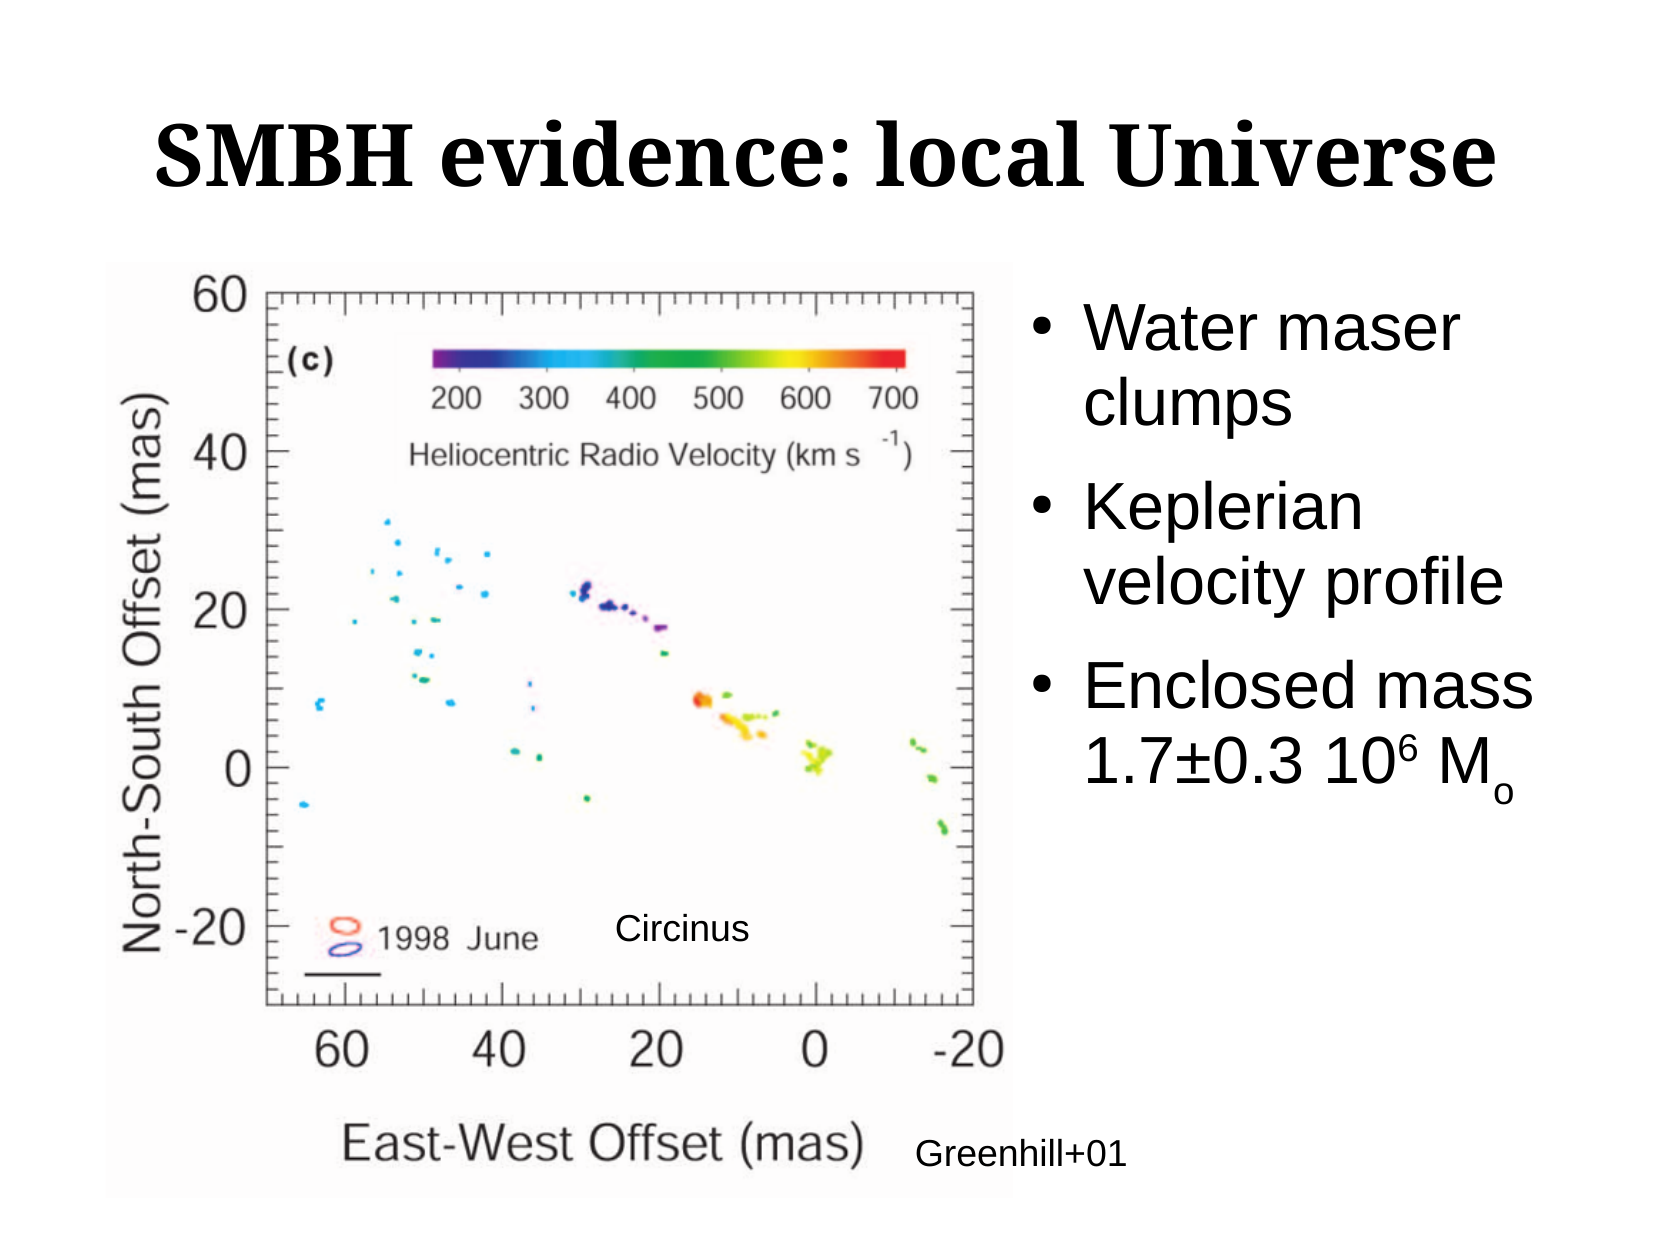

# SMBH evidence: local Universe
Water maser clumps
Keplerian velocity profile
Enclosed mass
1.7±0.3 106 Mo
Circinus
Greenhill+01